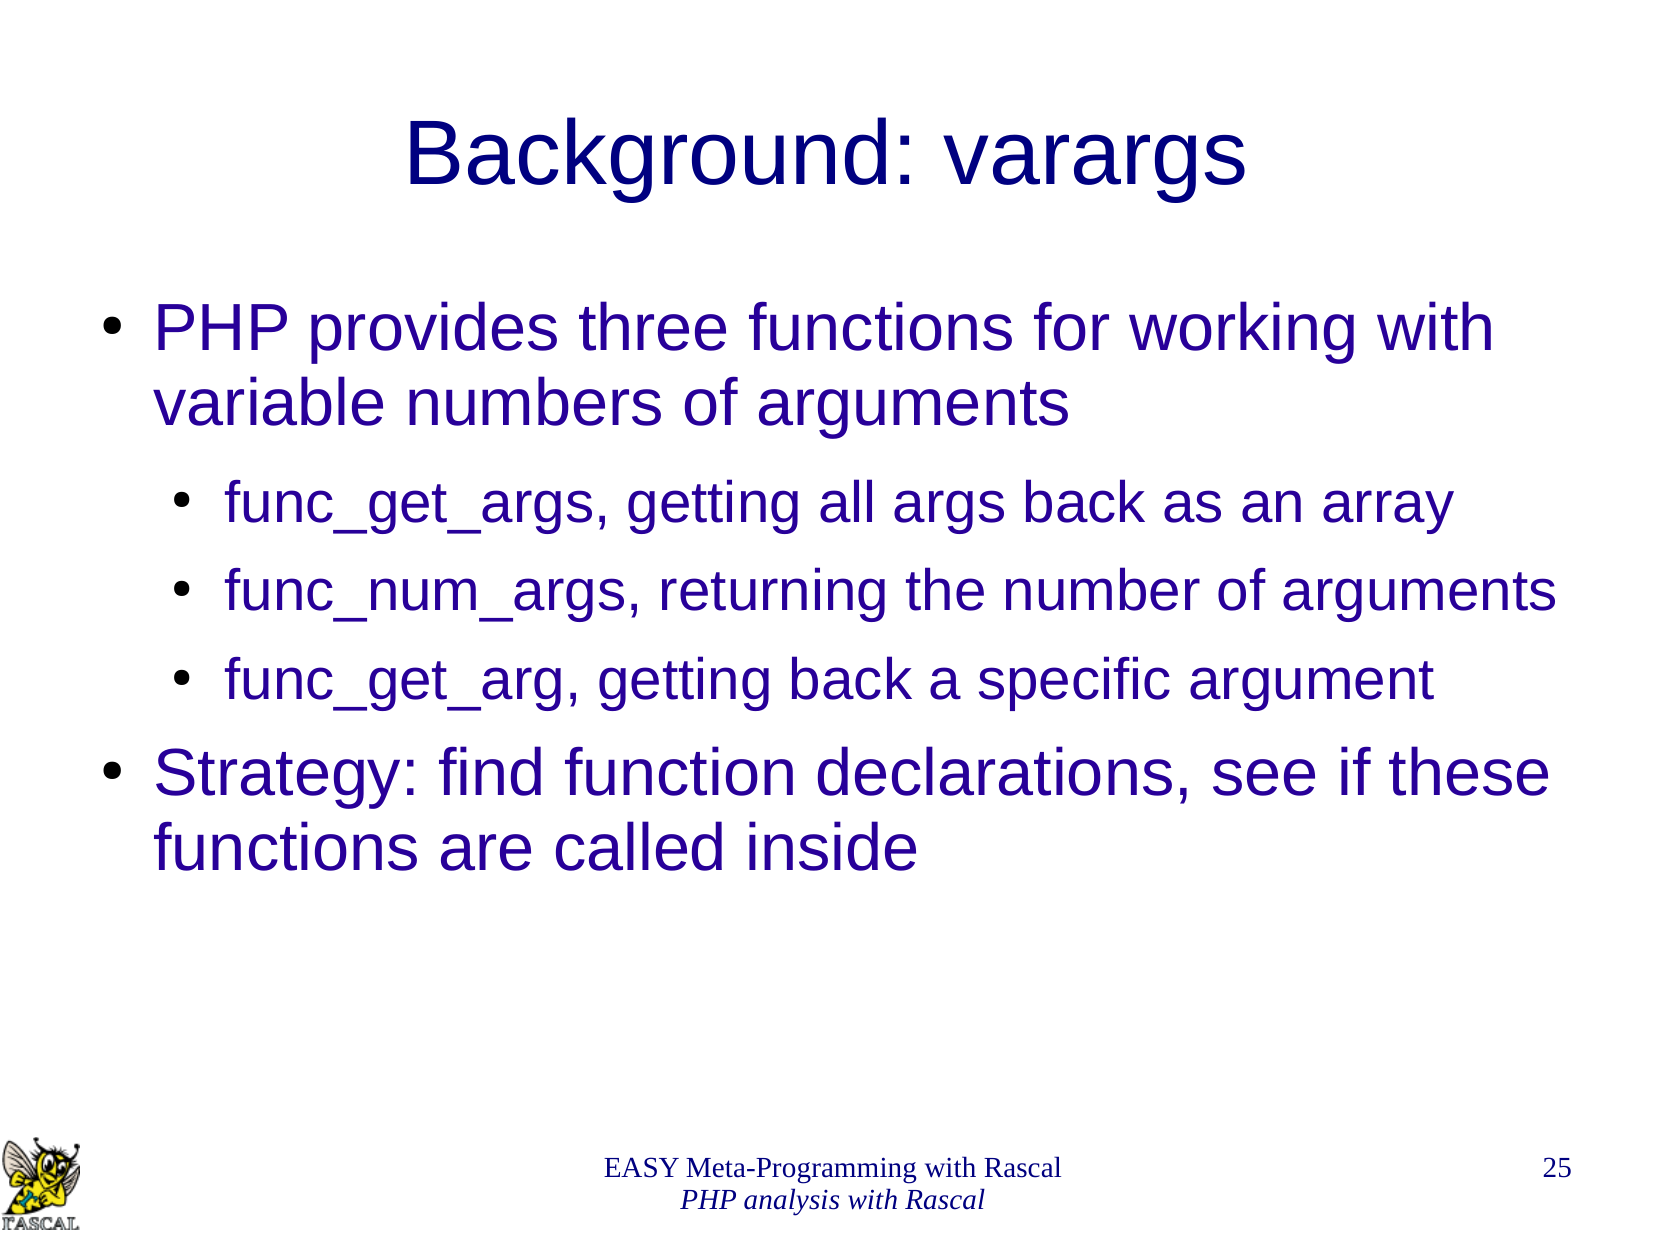

# Background: varargs
PHP provides three functions for working with variable numbers of arguments
func_get_args, getting all args back as an array
func_num_args, returning the number of arguments
func_get_arg, getting back a specific argument
Strategy: find function declarations, see if these functions are called inside
25